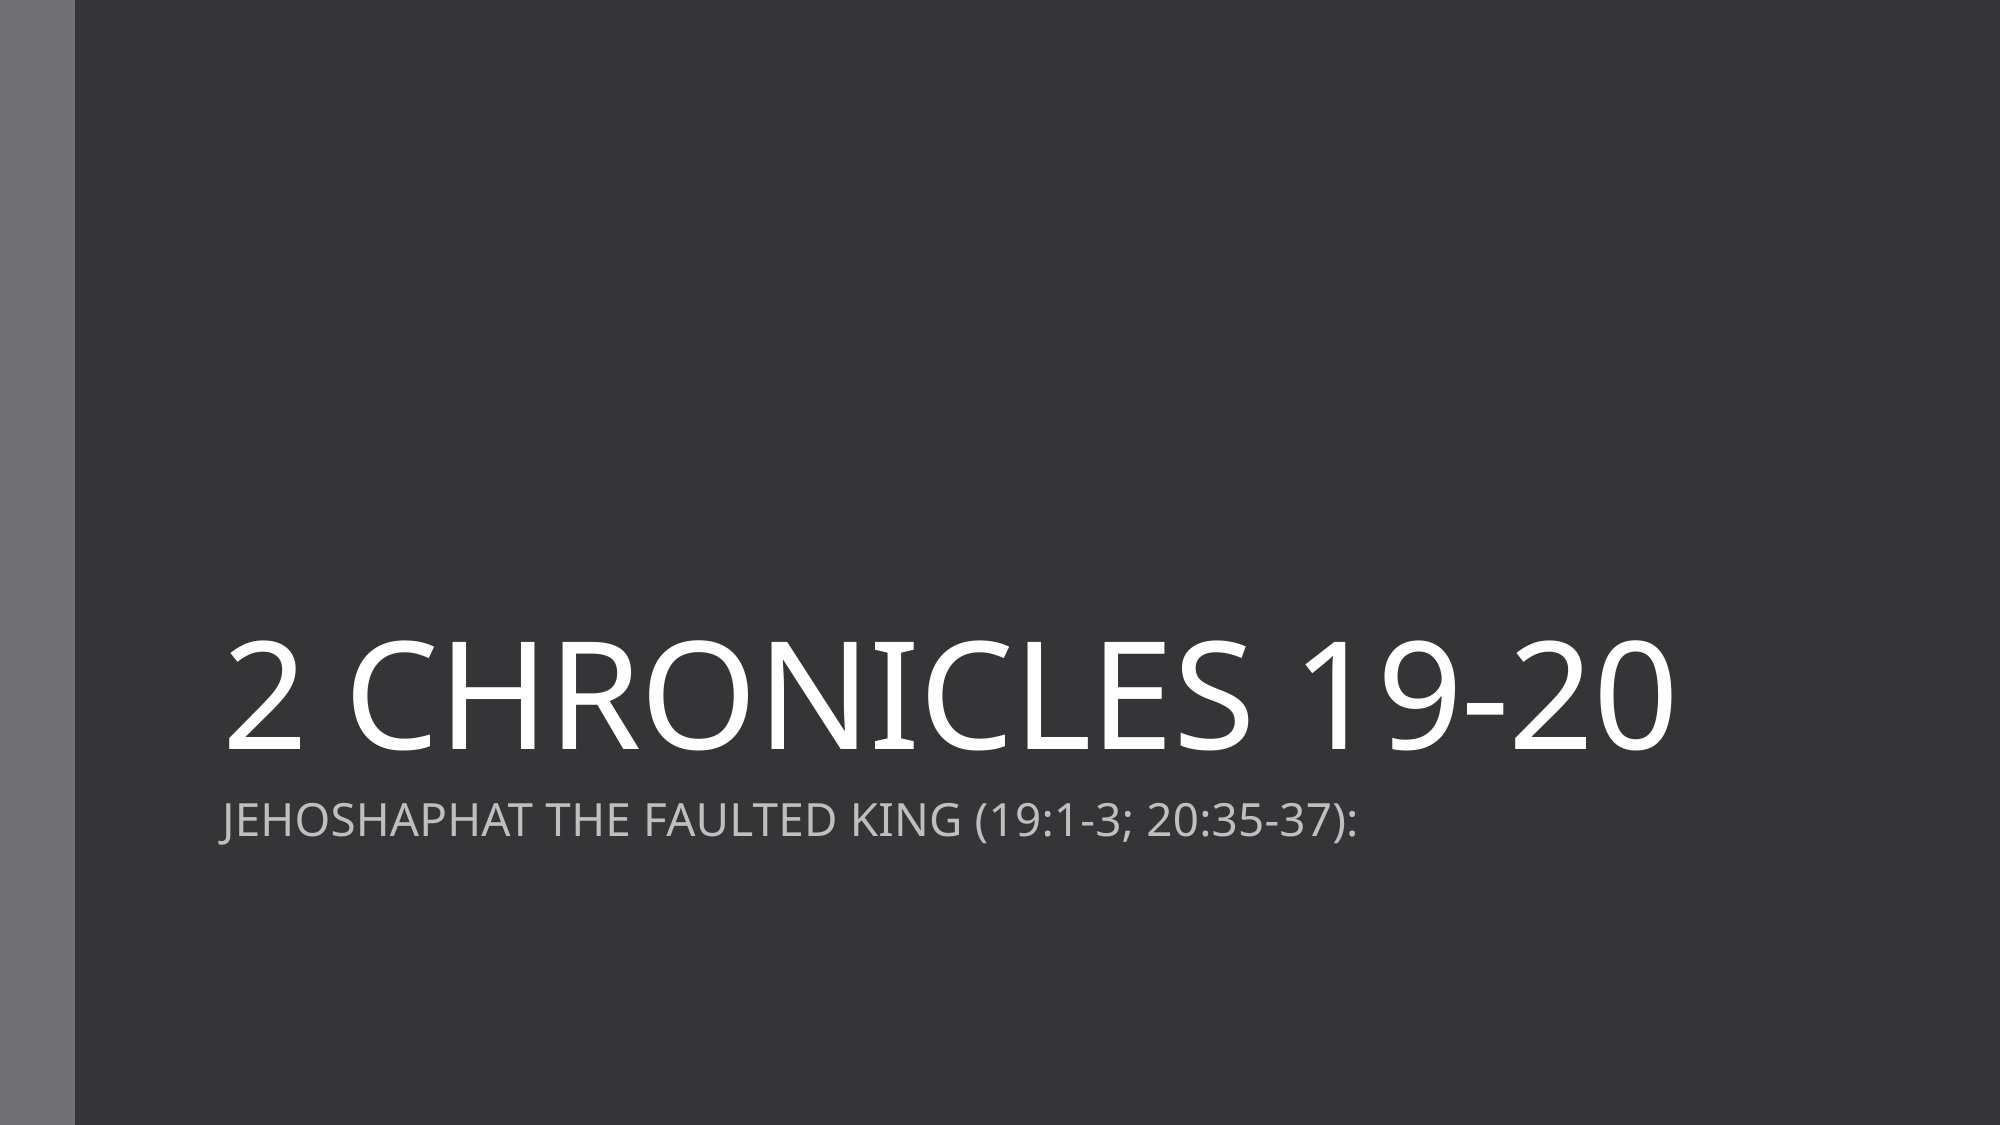

# 2 CHRONICLES 19-20
JEHOSHAPHAT THE FAULTED KING (19:1-3; 20:35-37):